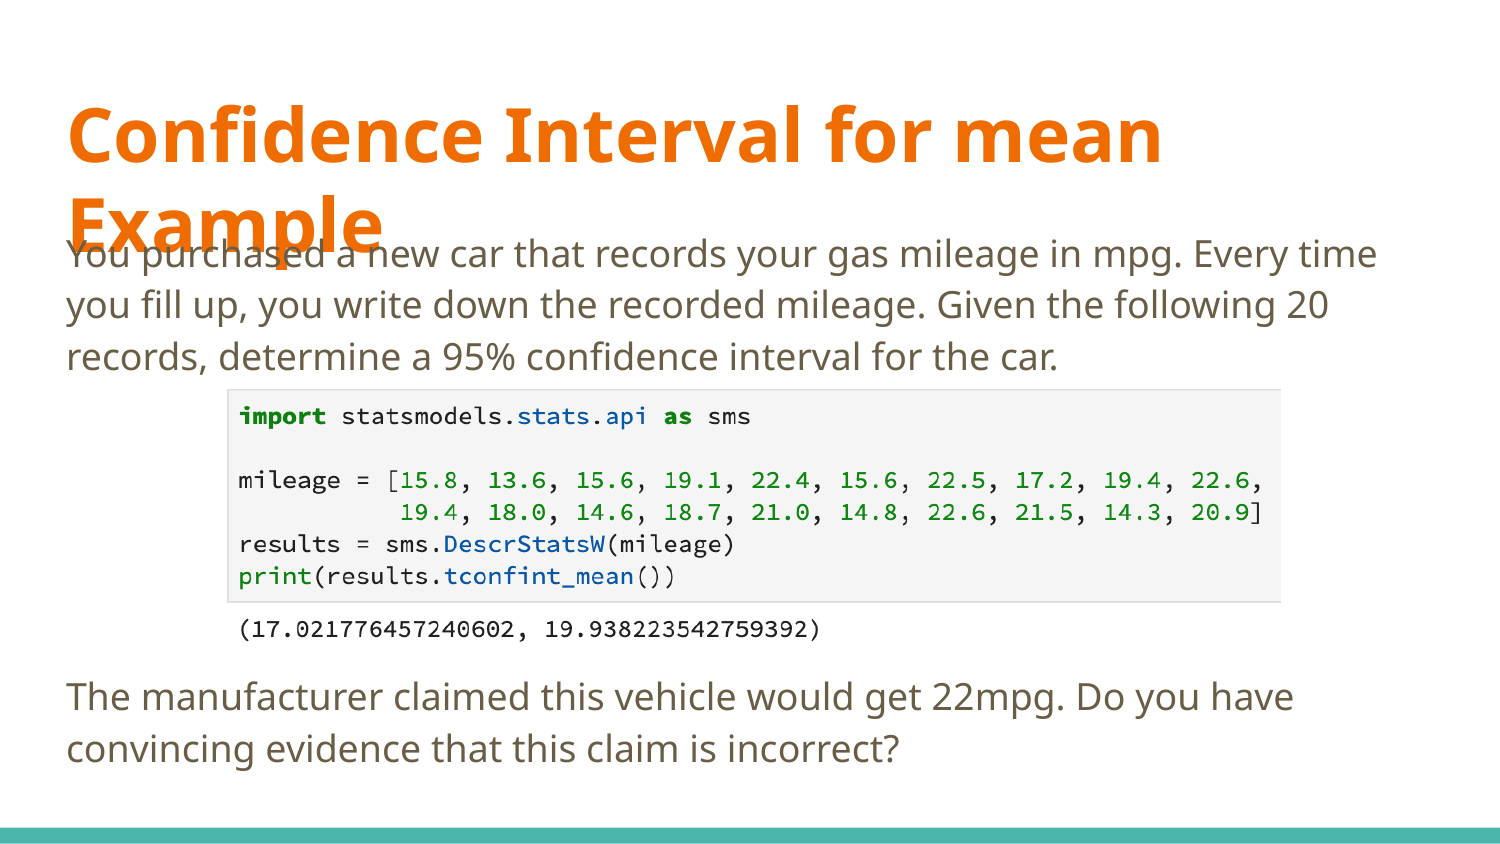

# Confidence Interval for mean Example
You purchased a new car that records your gas mileage in mpg. Every time you fill up, you write down the recorded mileage. Given the following 20 records, determine a 95% confidence interval for the car.
The manufacturer claimed this vehicle would get 22mpg. Do you have convincing evidence that this claim is incorrect?